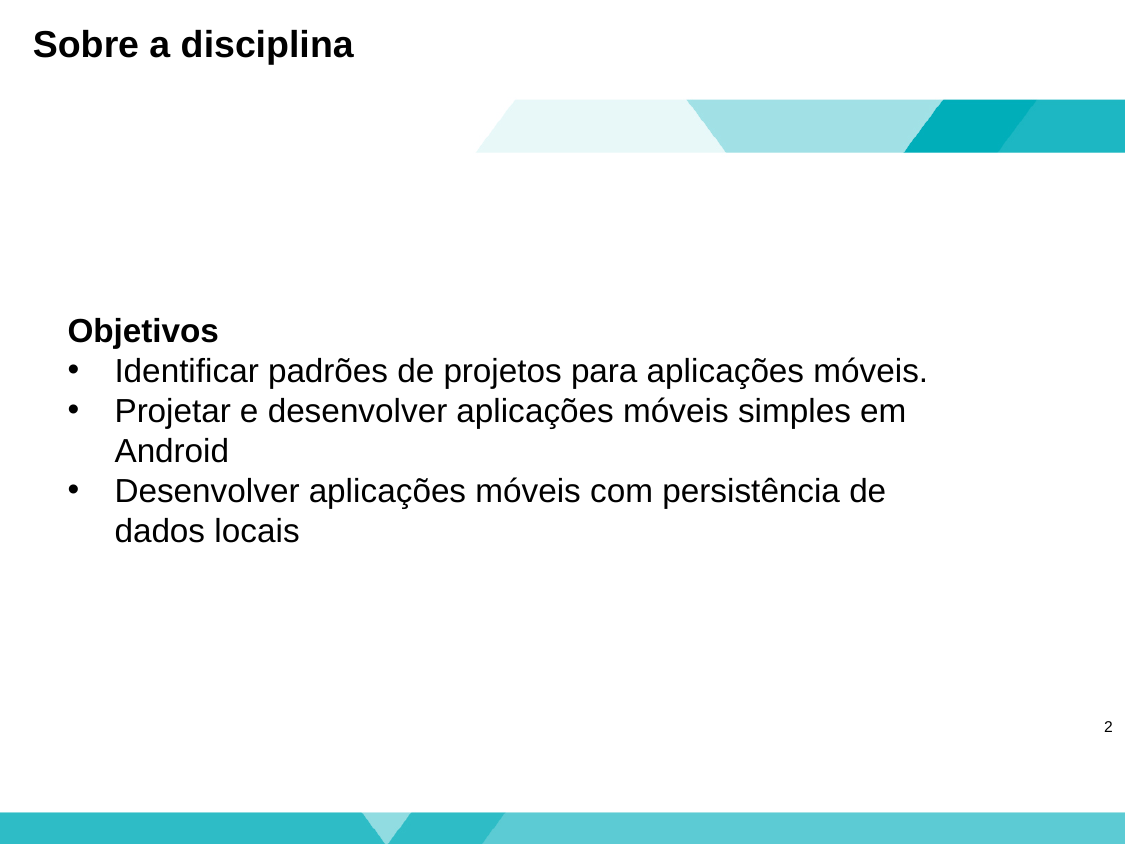

# Sobre a disciplina
Objetivos
Identificar padrões de projetos para aplicações móveis.
Projetar e desenvolver aplicações móveis simples em Android
Desenvolver aplicações móveis com persistência de dados locais